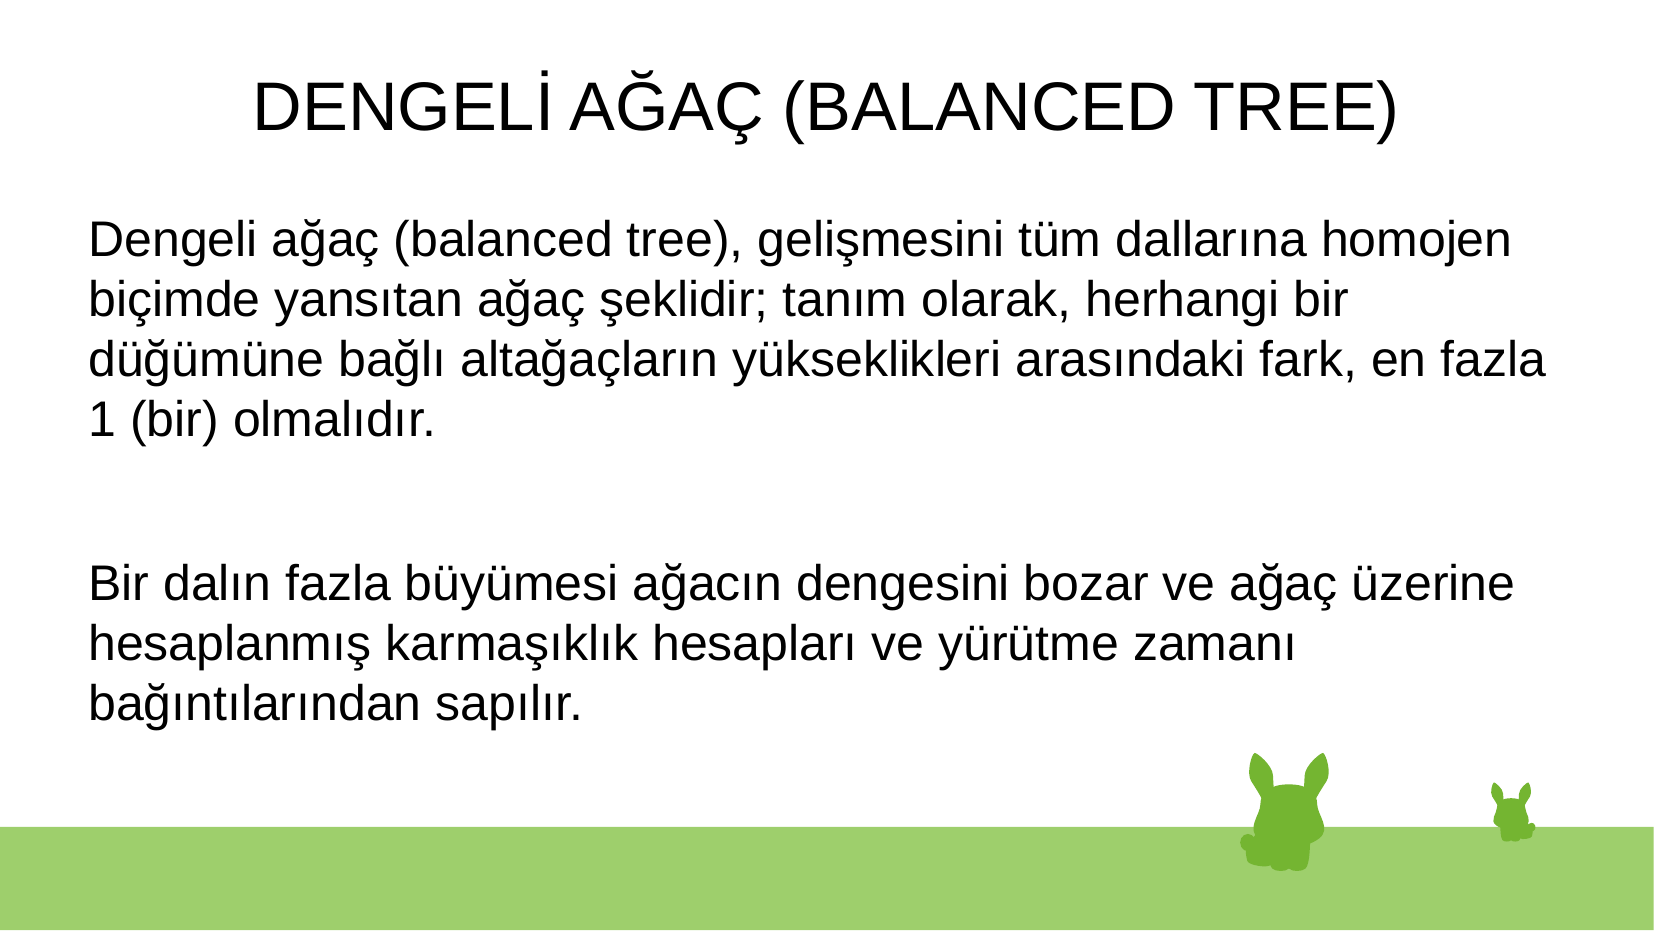

# DENGELİ AĞAÇ (BALANCED TREE)
Dengeli ağaç (balanced tree), gelişmesini tüm dallarına homojen biçimde yansıtan ağaç şeklidir; tanım olarak, herhangi bir düğümüne bağlı altağaçların yükseklikleri arasındaki fark, en fazla 1 (bir) olmalıdır.
Bir dalın fazla büyümesi ağacın dengesini bozar ve ağaç üzerine hesaplanmış karmaşıklık hesapları ve yürütme zamanı bağıntılarından sapılır.